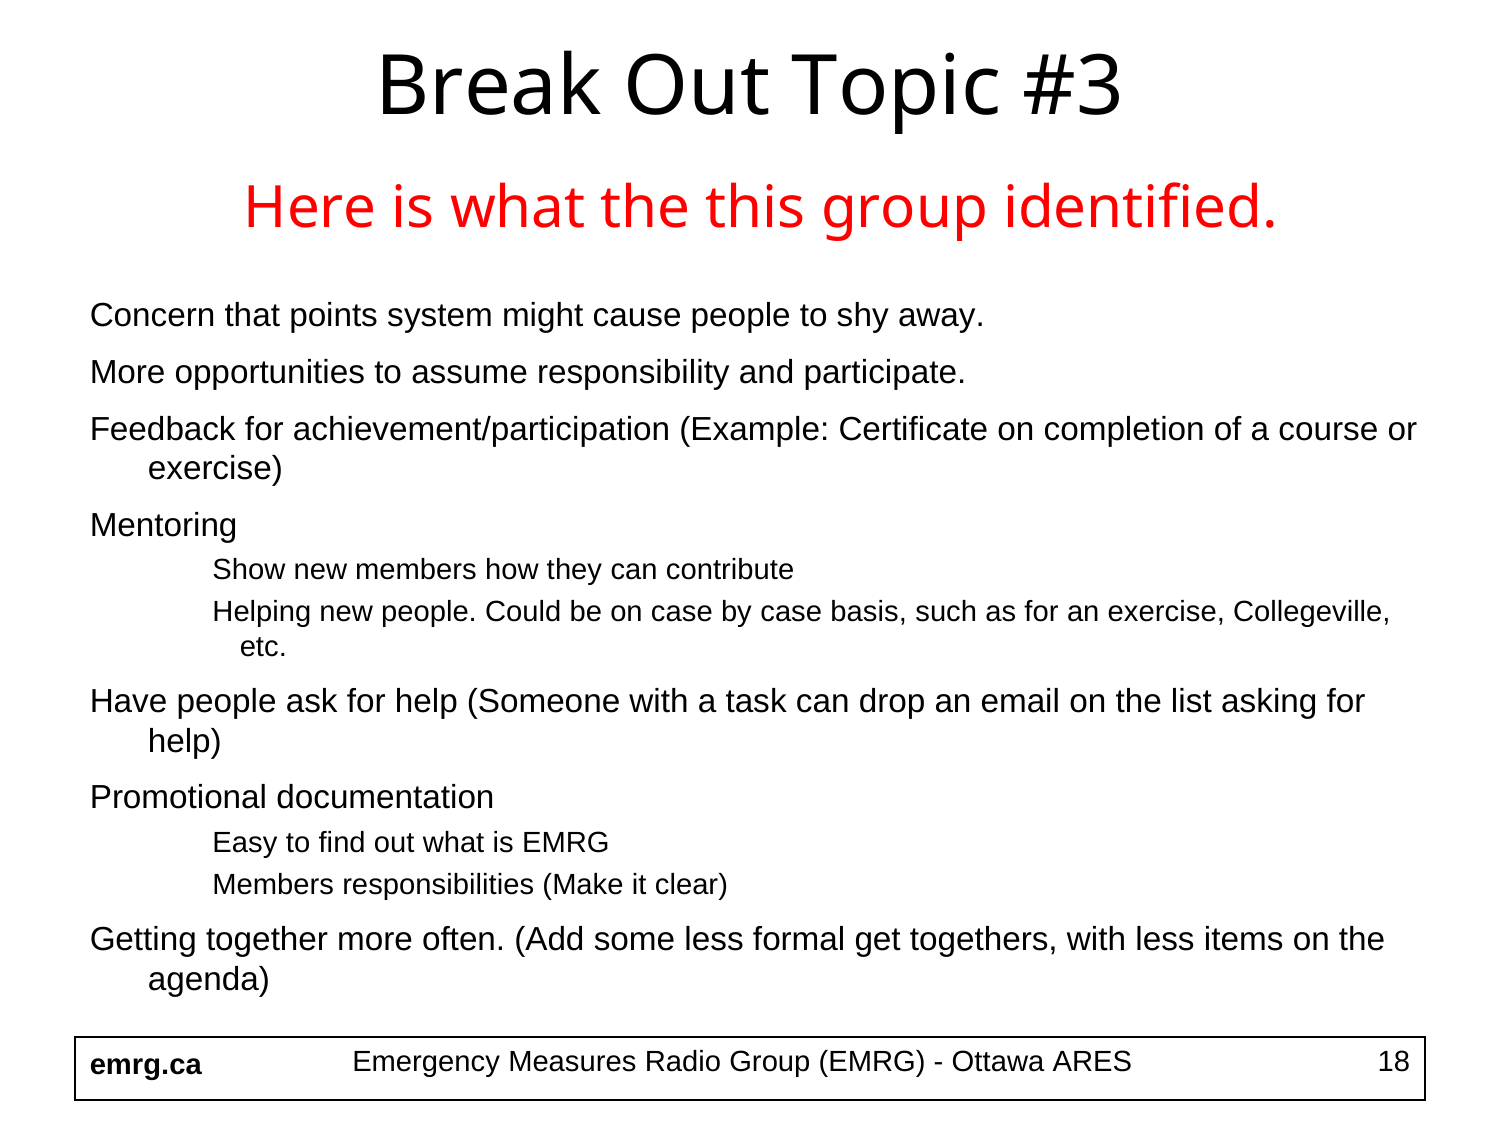

# Break Out Topic #3 Here is what the this group identified.
Concern that points system might cause people to shy away.
More opportunities to assume responsibility and participate.
Feedback for achievement/participation (Example: Certificate on completion of a course or exercise)
Mentoring
Show new members how they can contribute
Helping new people. Could be on case by case basis, such as for an exercise, Collegeville, etc.
Have people ask for help (Someone with a task can drop an email on the list asking for help)
Promotional documentation
Easy to find out what is EMRG
Members responsibilities (Make it clear)
Getting together more often. (Add some less formal get togethers, with less items on the agenda)
Emergency Measures Radio Group (EMRG) - Ottawa ARES
18